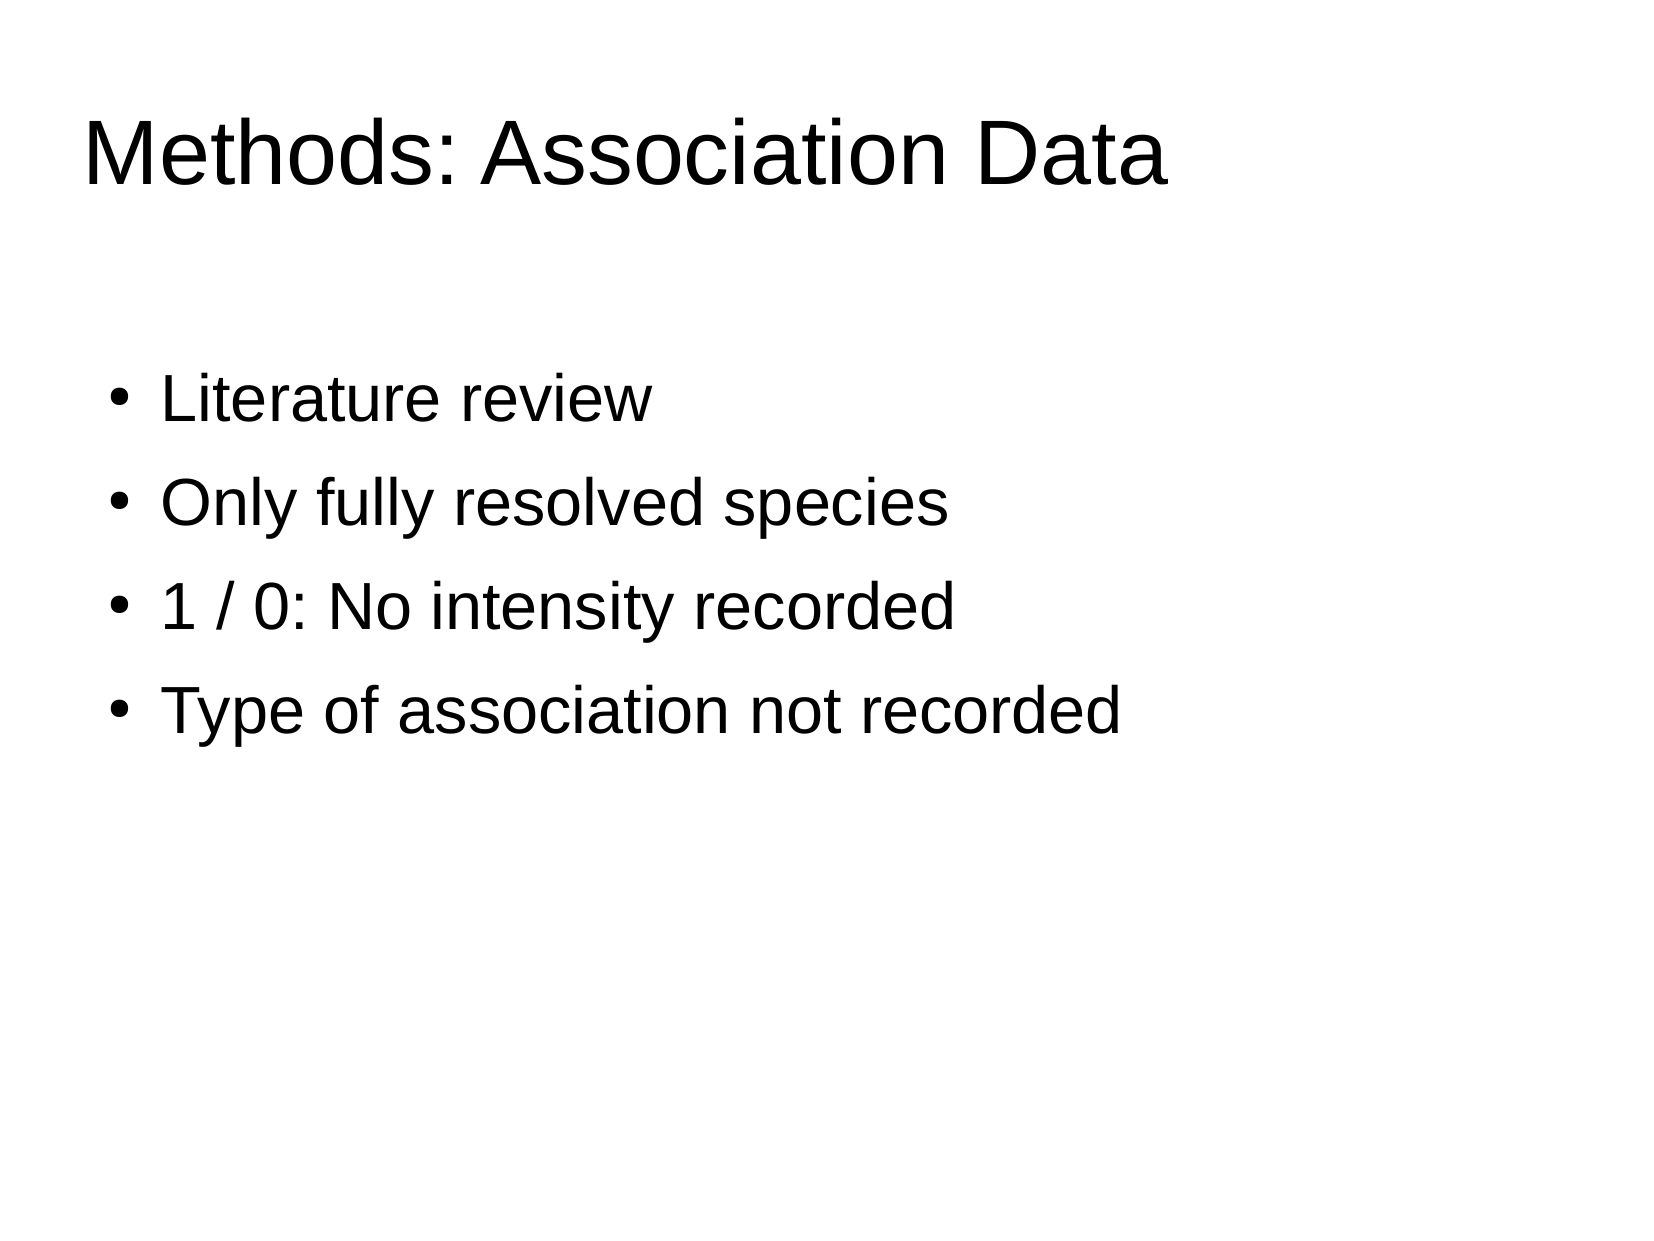

# Methods: Association Data
Literature review
Only fully resolved species
1 / 0: No intensity recorded
Type of association not recorded